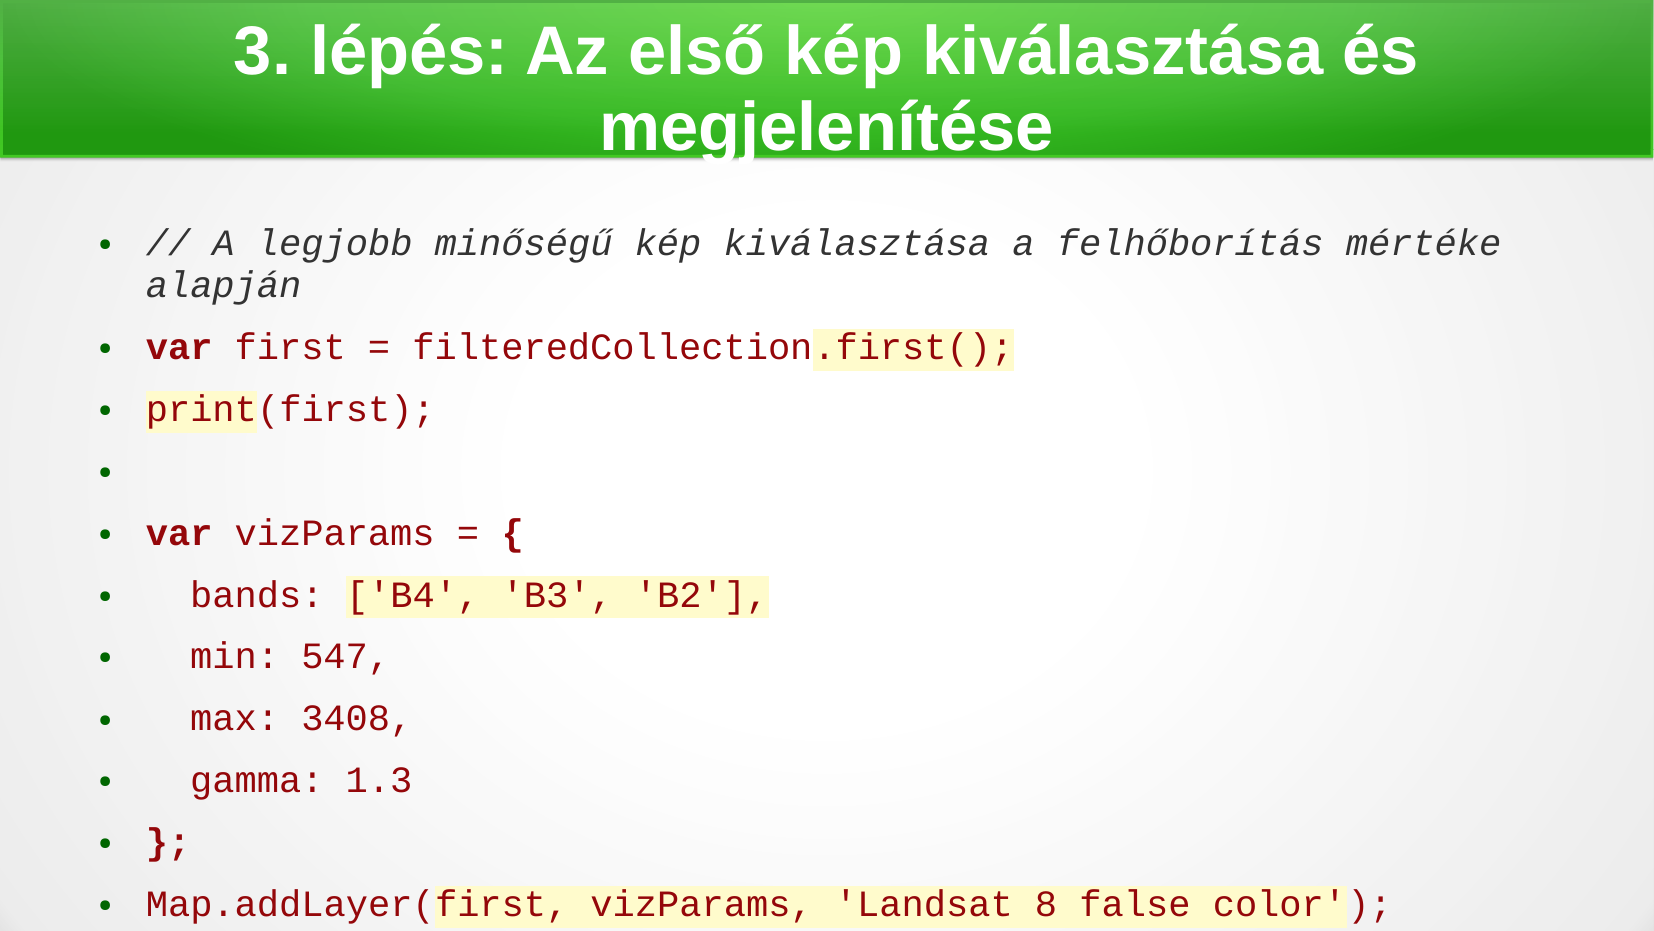

# 3. lépés: Az első kép kiválasztása és megjelenítése
// A legjobb minőségű kép kiválasztása a felhőborítás mértéke alapján
var first = filteredCollection.first();
print(first);
var vizParams = {
 bands: ['B4', 'B3', 'B2'],
 min: 547,
 max: 3408,
 gamma: 1.3
};
Map.addLayer(first, vizParams, 'Landsat 8 false color');